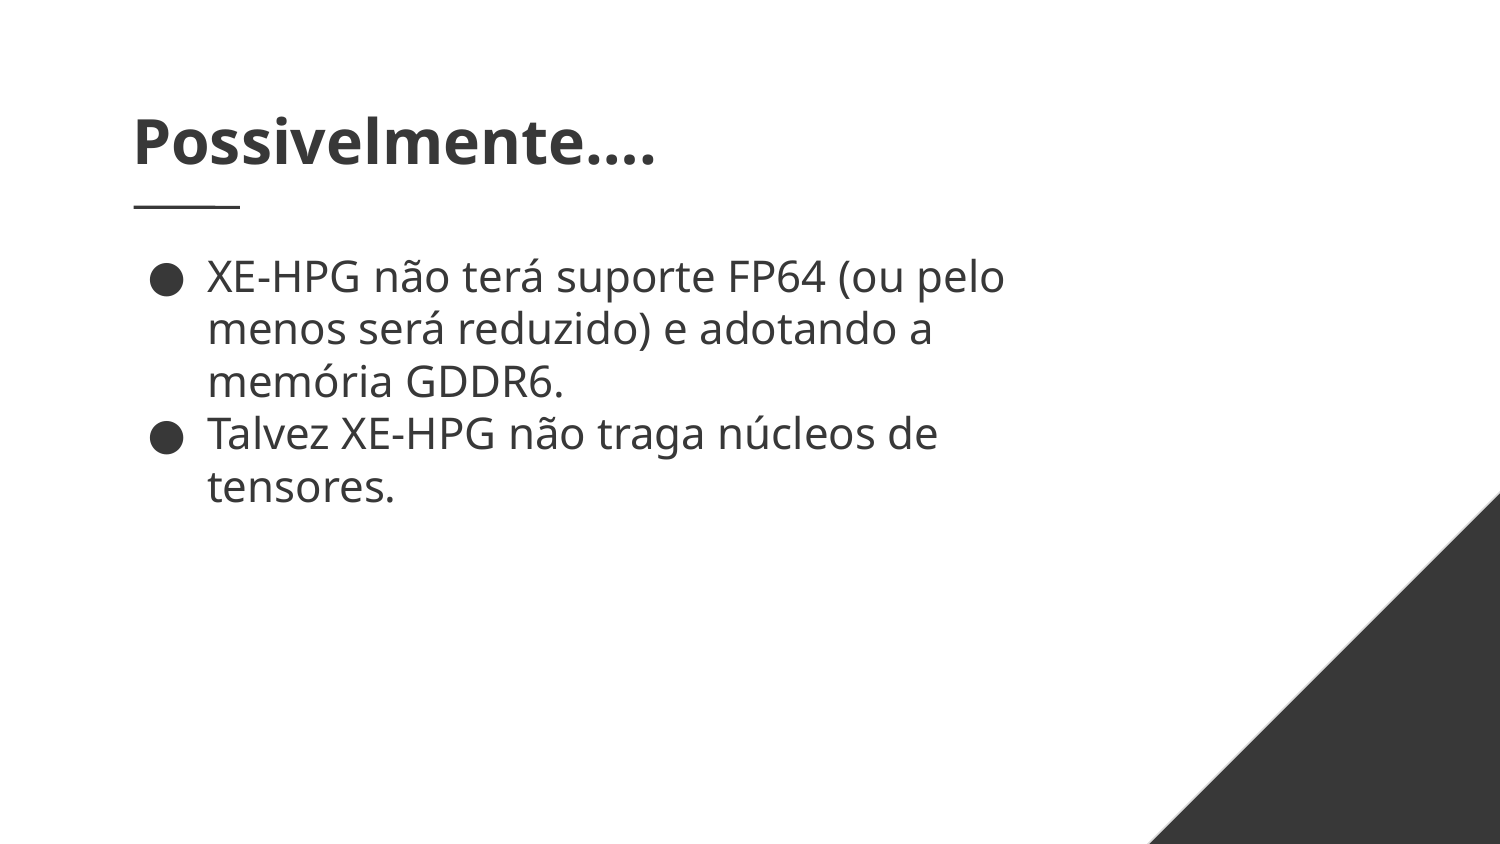

Possivelmente….
# XE-HPG não terá suporte FP64 (ou pelo menos será reduzido) e adotando a memória GDDR6.
Talvez XE-HPG não traga núcleos de tensores.